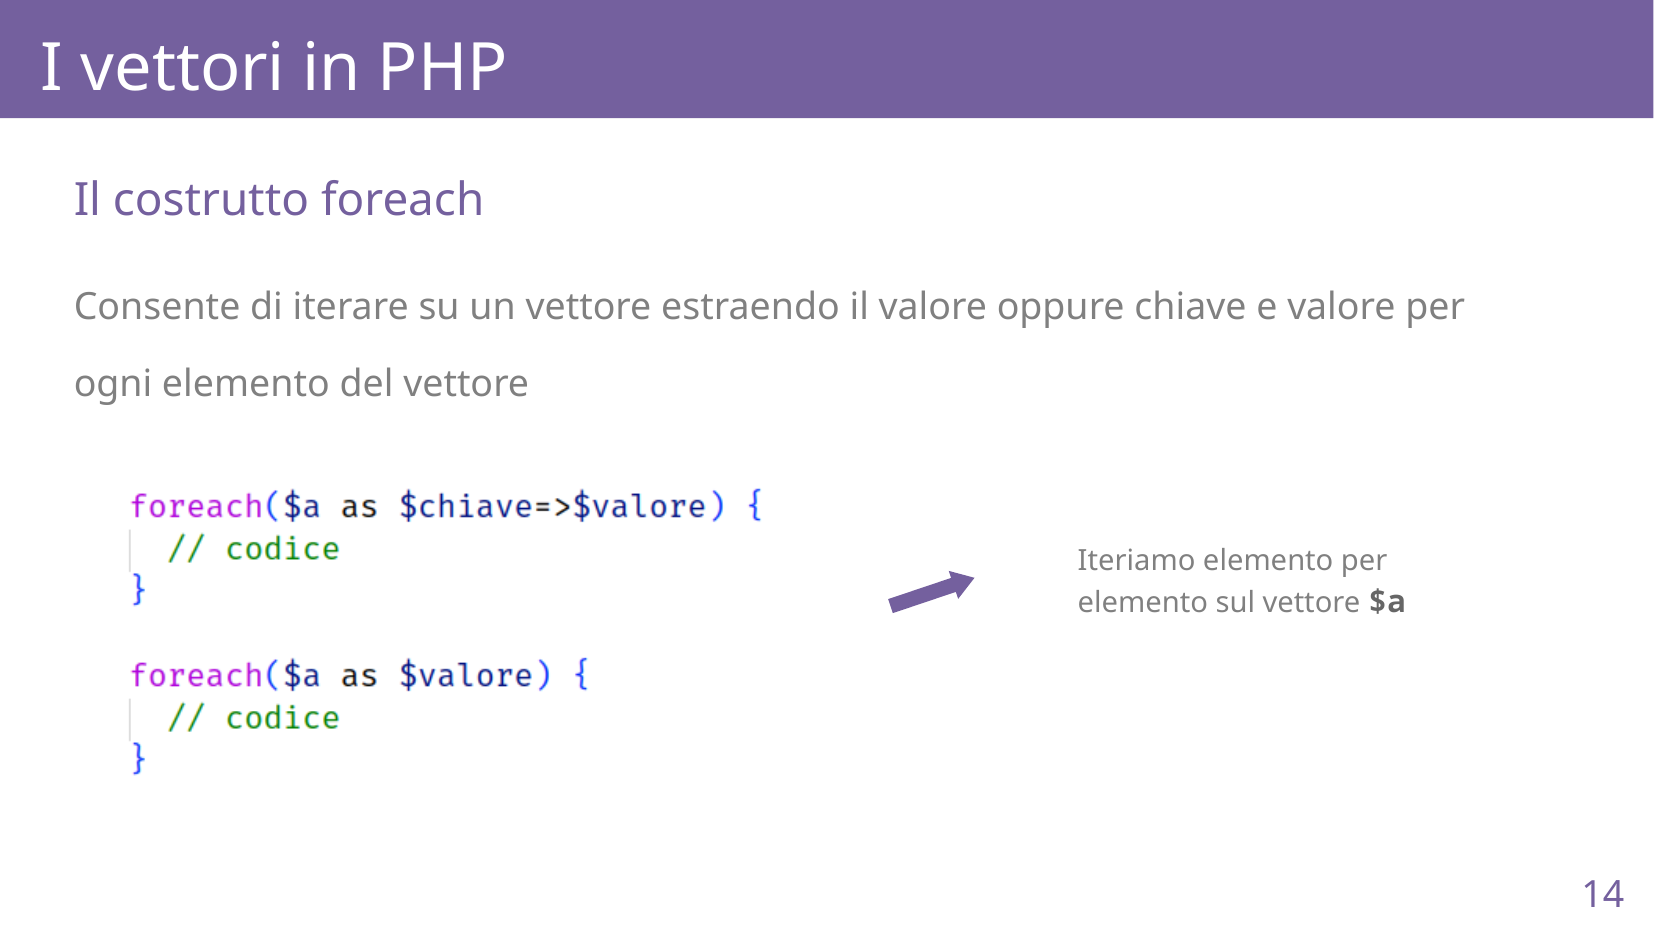

I vettori in PHP
Il costrutto foreach
Consente di iterare su un vettore estraendo il valore oppure chiave e valore per
ogni elemento del vettore
Iteriamo elemento per elemento sul vettore $a